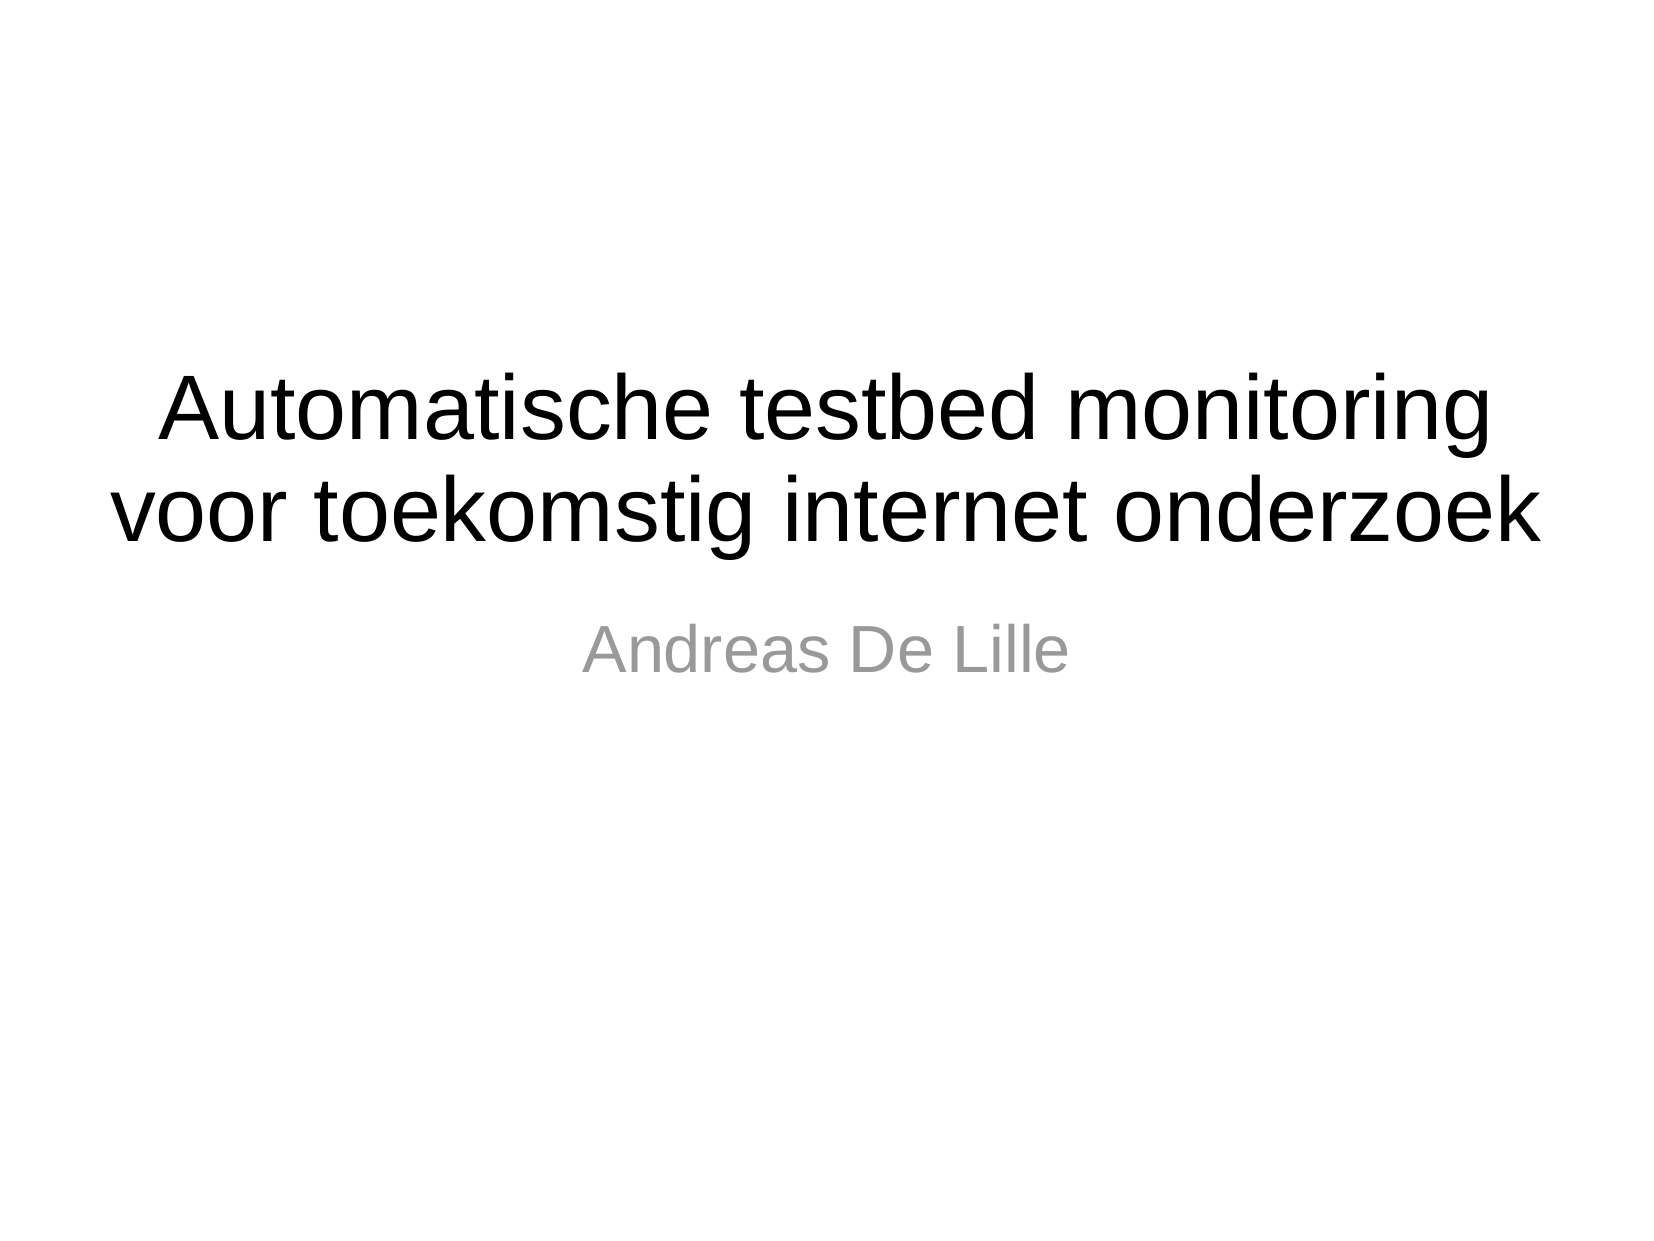

Andreas De Lille
# Automatische testbed monitoring voor toekomstig internet onderzoek